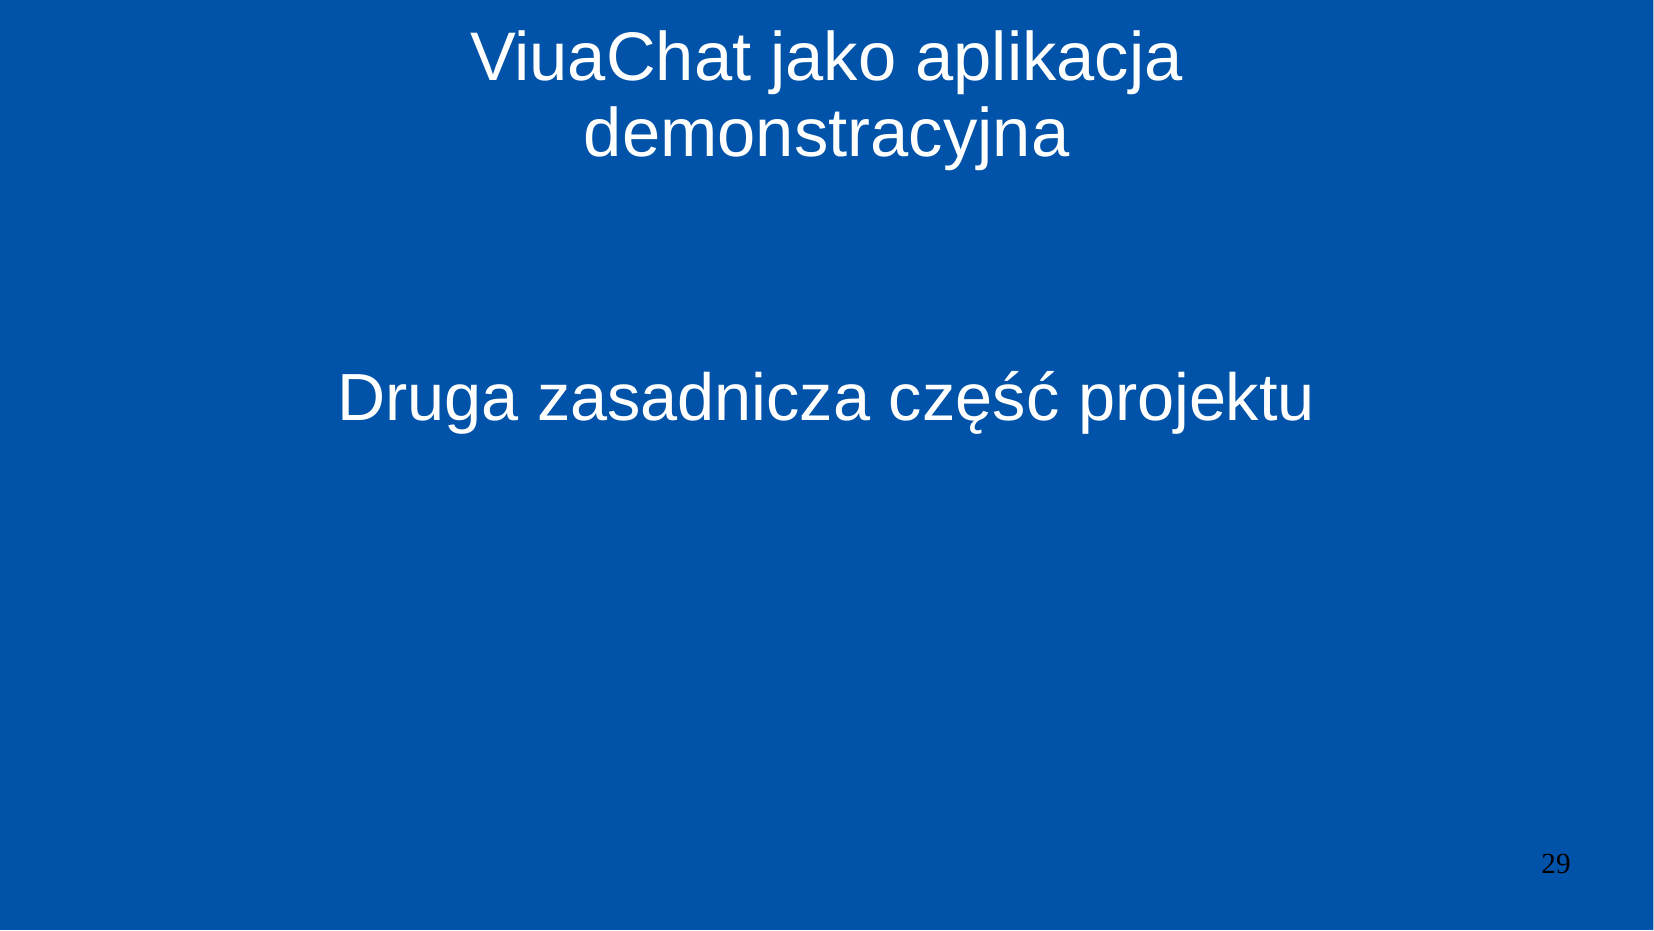

# ViuaChat jako aplikacja demonstracyjna
Druga zasadnicza część projektu
29